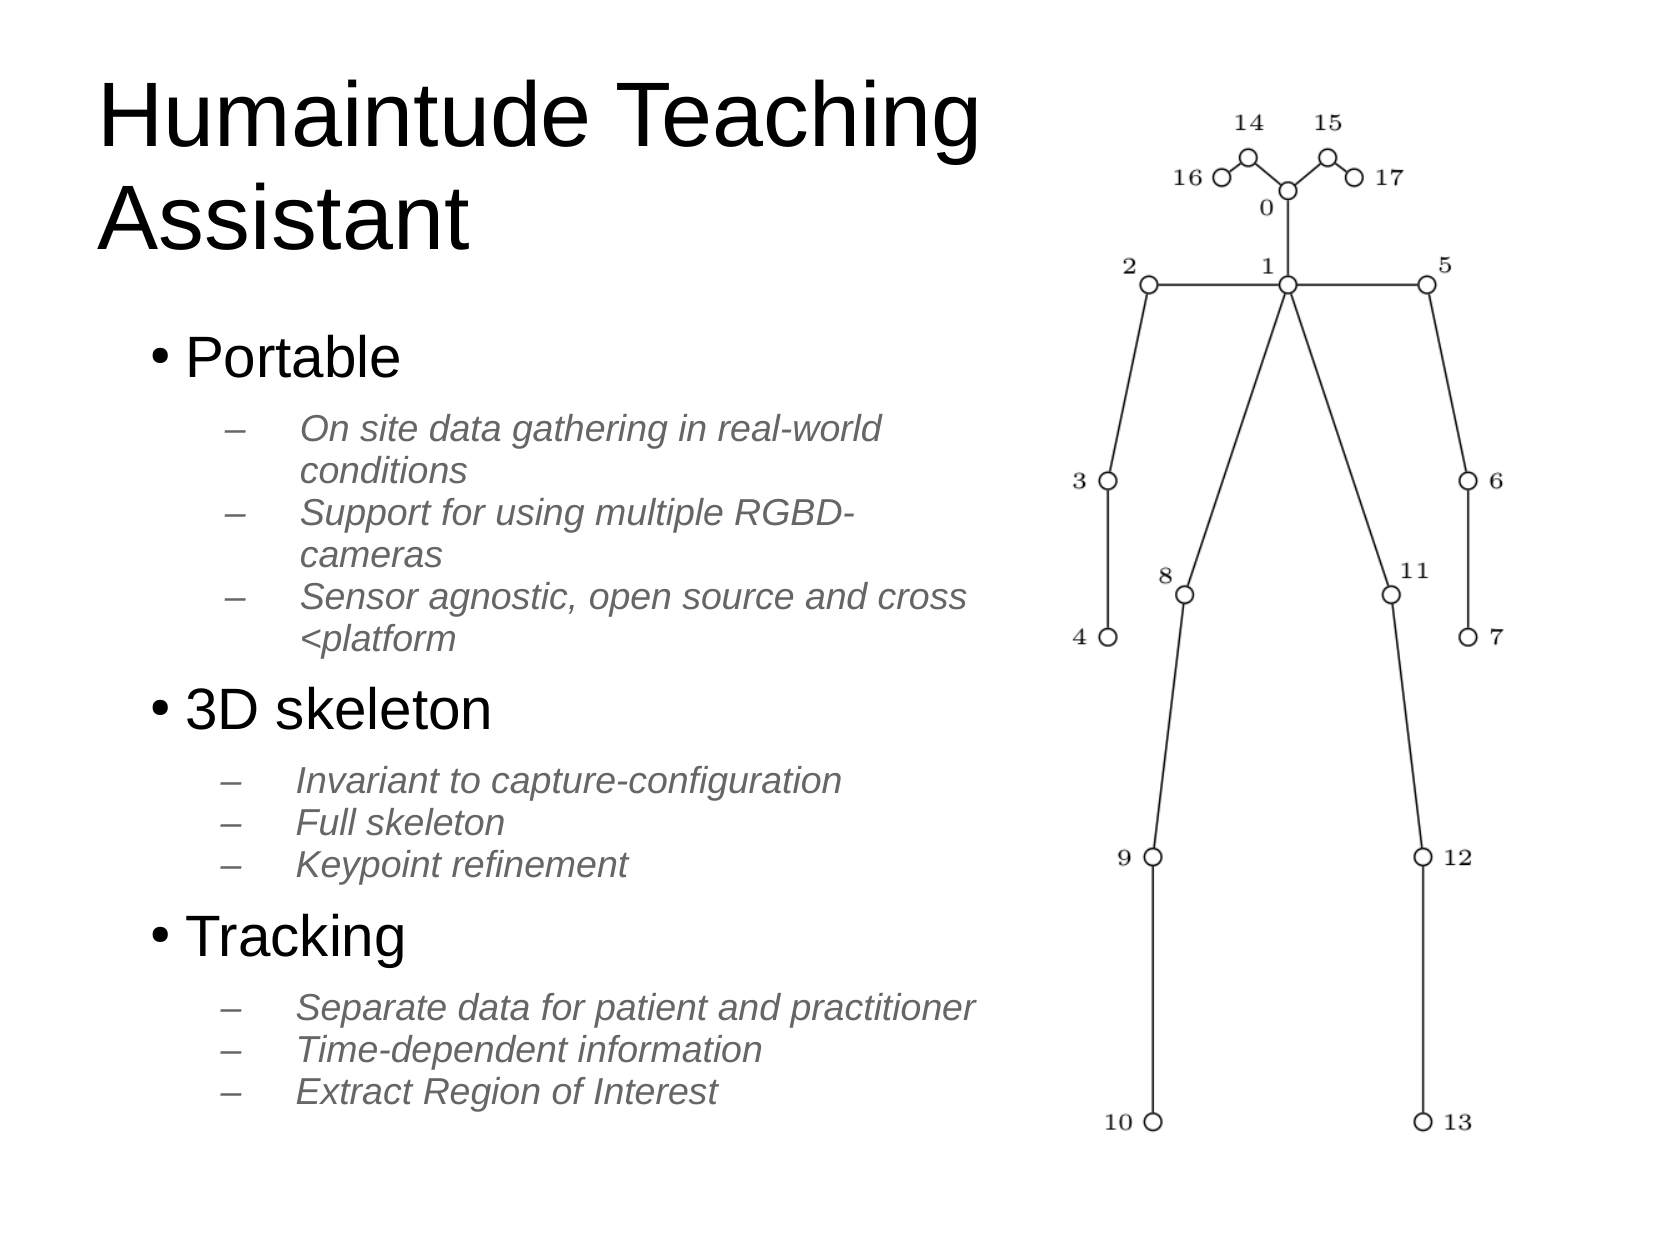

# Humaintude Teaching Assistant
Portable
	– 	On site data gathering in real-world 				conditions
	– 	Support for using multiple RGBD-				cameras
	–	Sensor agnostic, open source and cross 		<platform
3D skeleton
– 	Invariant to capture-configuration
– 	Full skeleton
–	Keypoint refinement
Tracking
– 	Separate data for patient and practitioner
– 	Time-dependent information
–	Extract Region of Interest